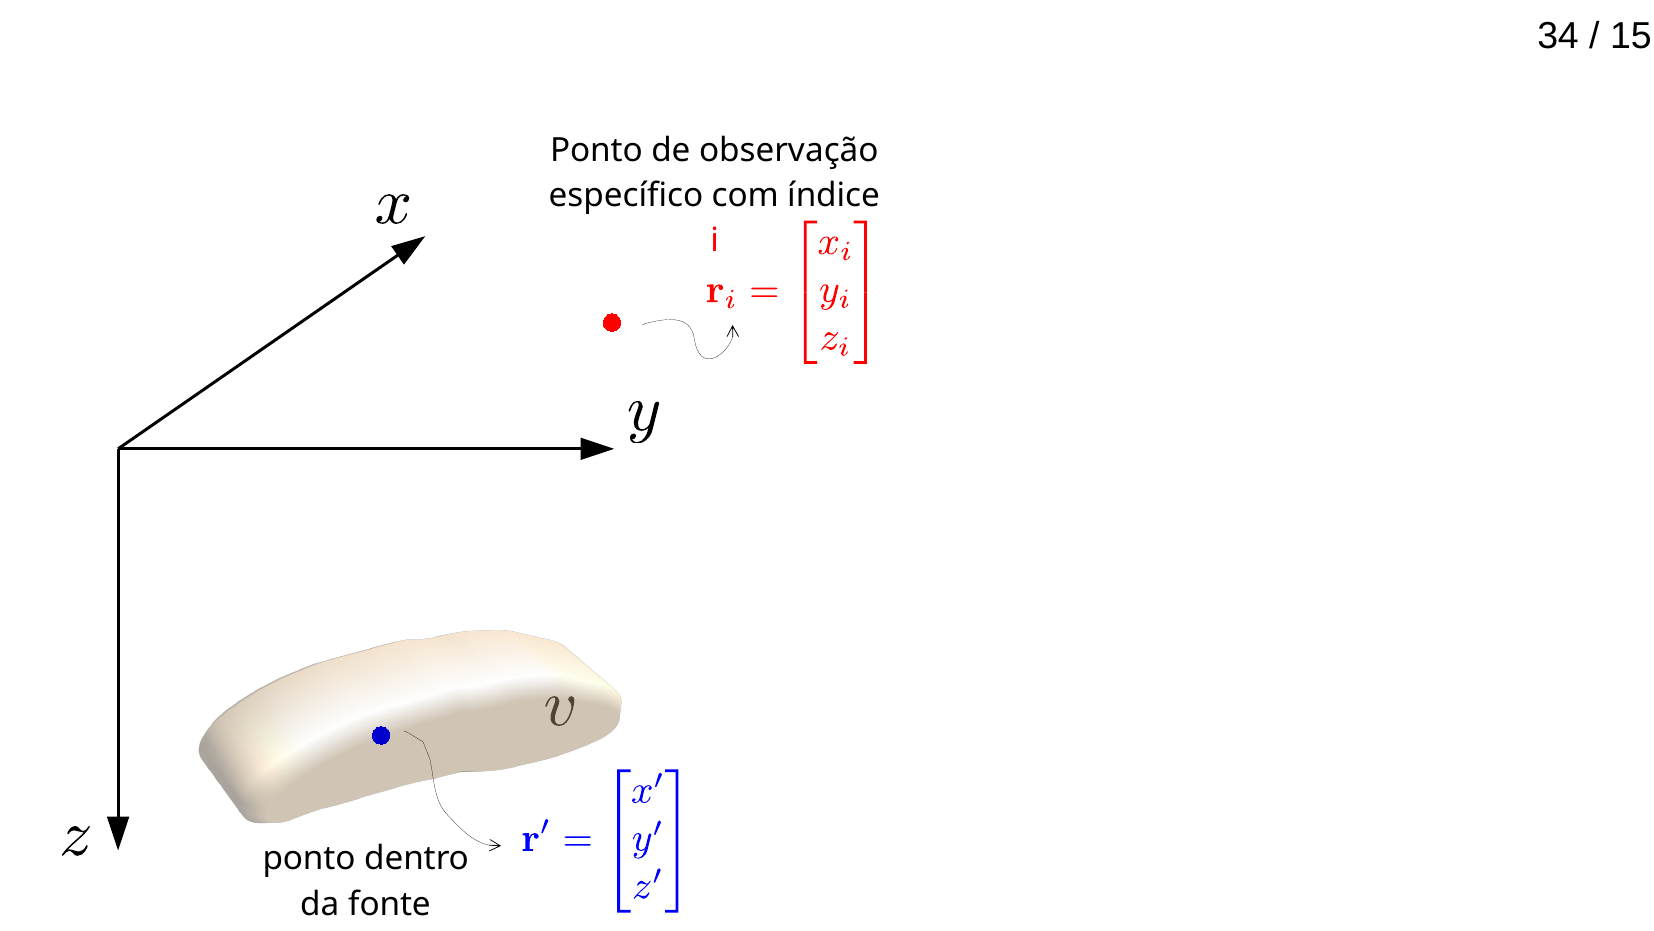

Ponto de observação específico com índice i
ponto dentro da fonte